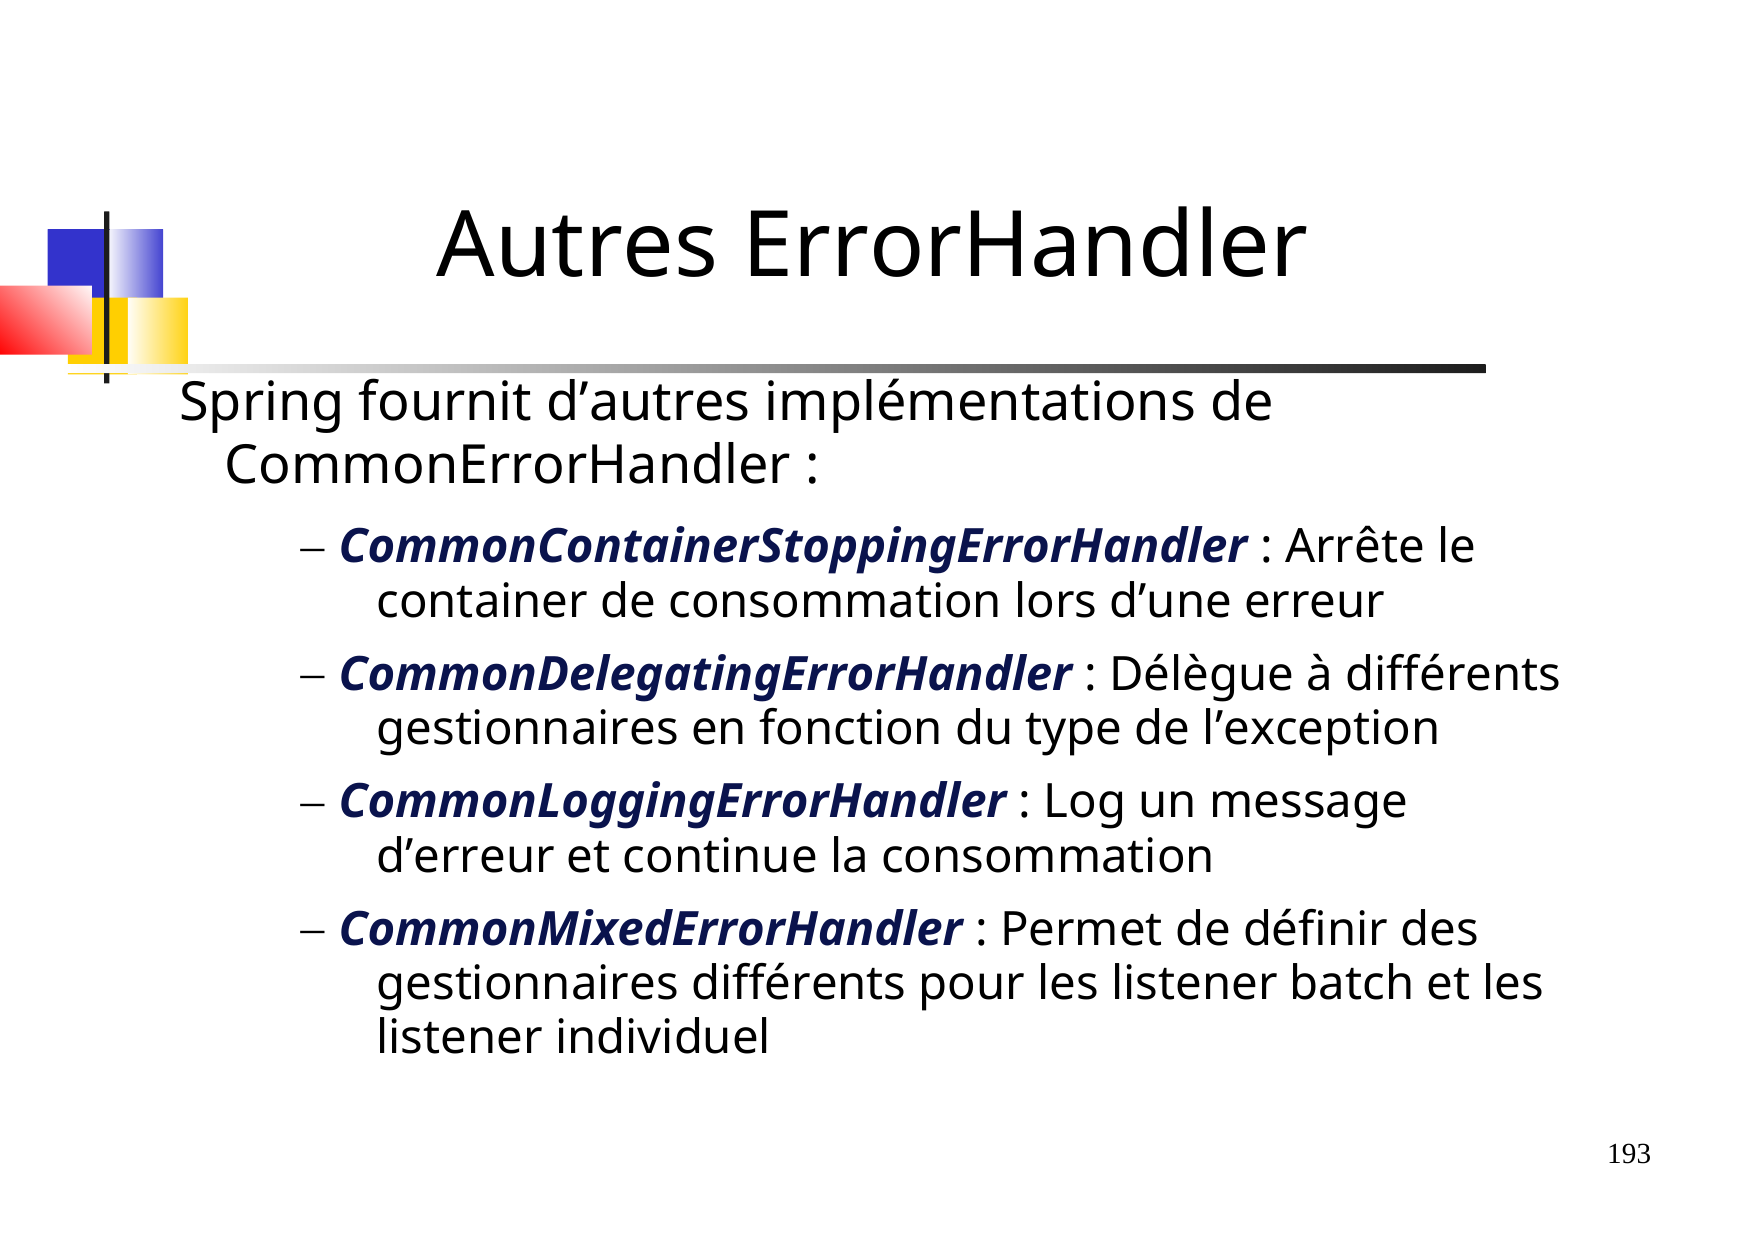

# Autres ErrorHandler
Spring fournit d’autres implémentations de CommonErrorHandler :
CommonContainerStoppingErrorHandler : Arrête le container de consommation lors d’une erreur
CommonDelegatingErrorHandler : Délègue à différents gestionnaires en fonction du type de l’exception
CommonLoggingErrorHandler : Log un message d’erreur et continue la consommation
CommonMixedErrorHandler : Permet de définir des gestionnaires différents pour les listener batch et les listener individuel